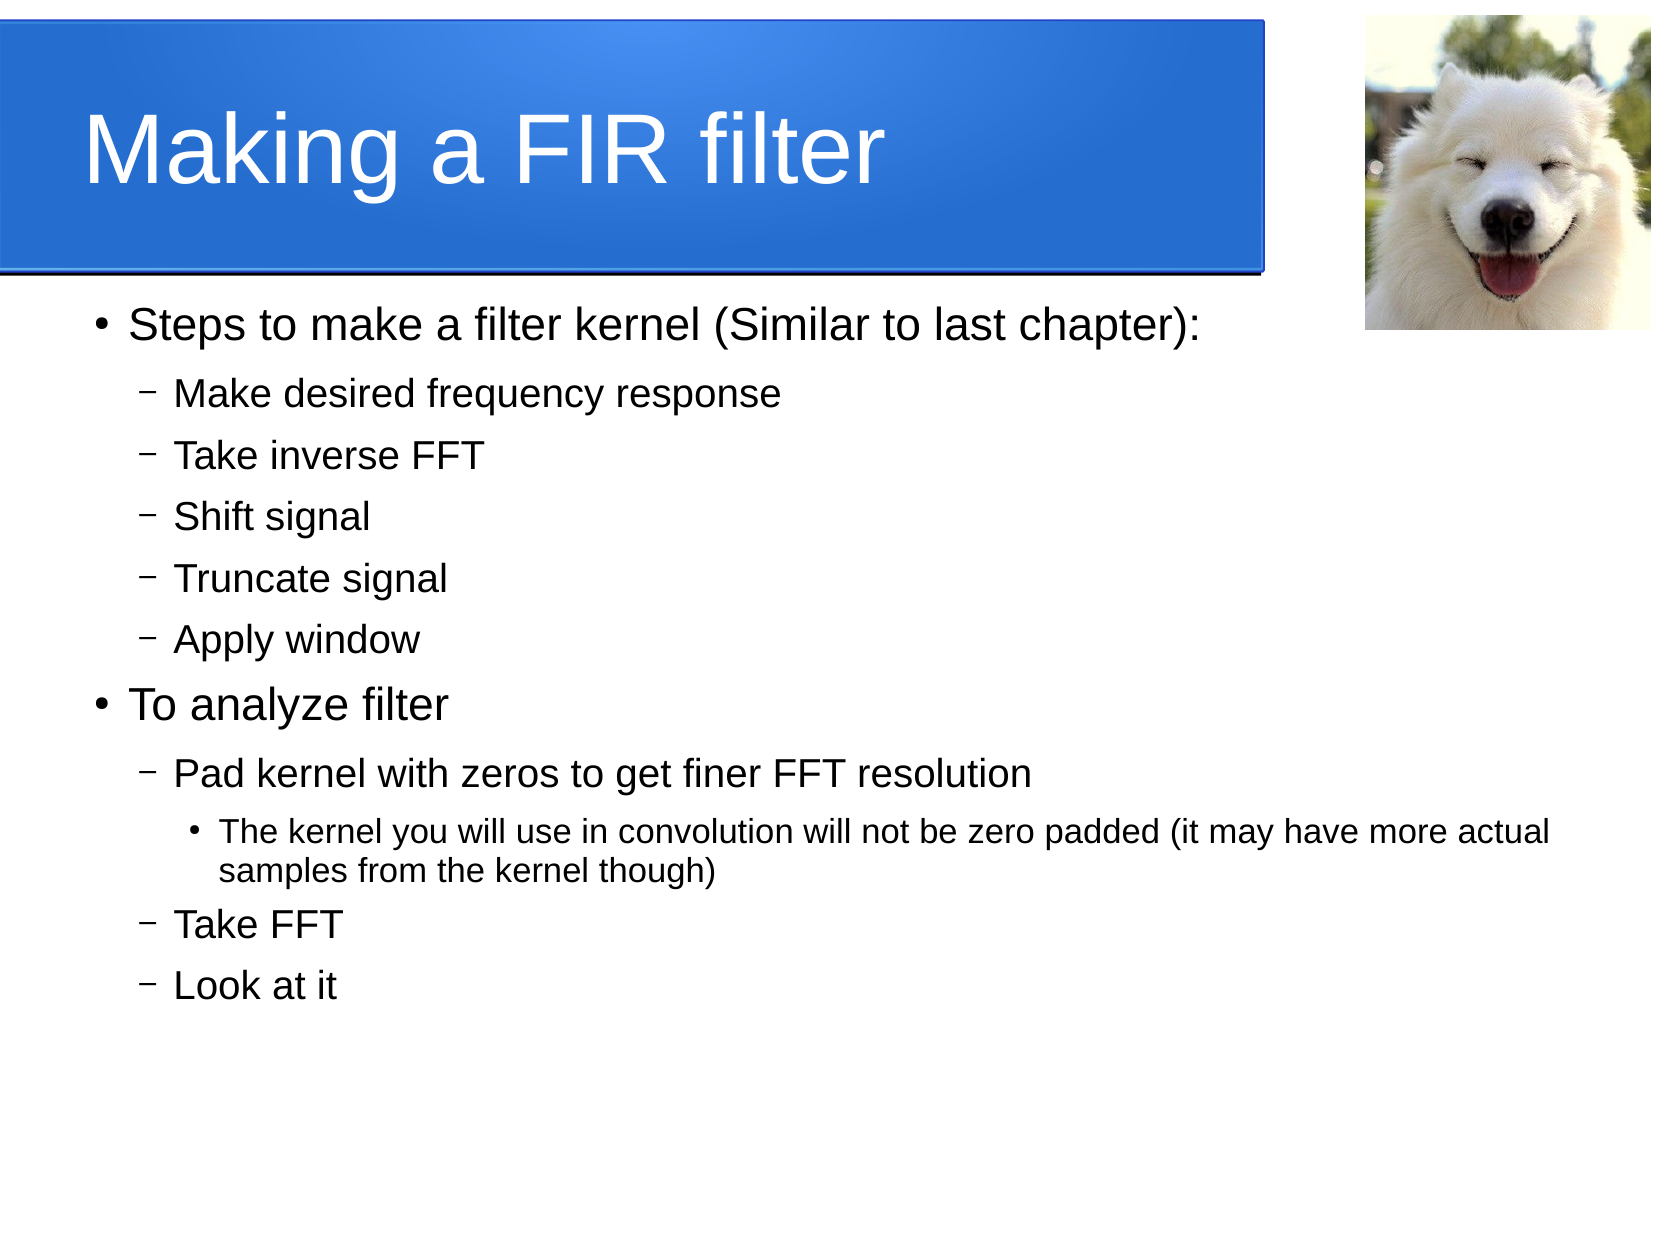

# Making a FIR filter
Steps to make a filter kernel (Similar to last chapter):
Make desired frequency response
Take inverse FFT
Shift signal
Truncate signal
Apply window
To analyze filter
Pad kernel with zeros to get finer FFT resolution
The kernel you will use in convolution will not be zero padded (it may have more actual samples from the kernel though)
Take FFT
Look at it